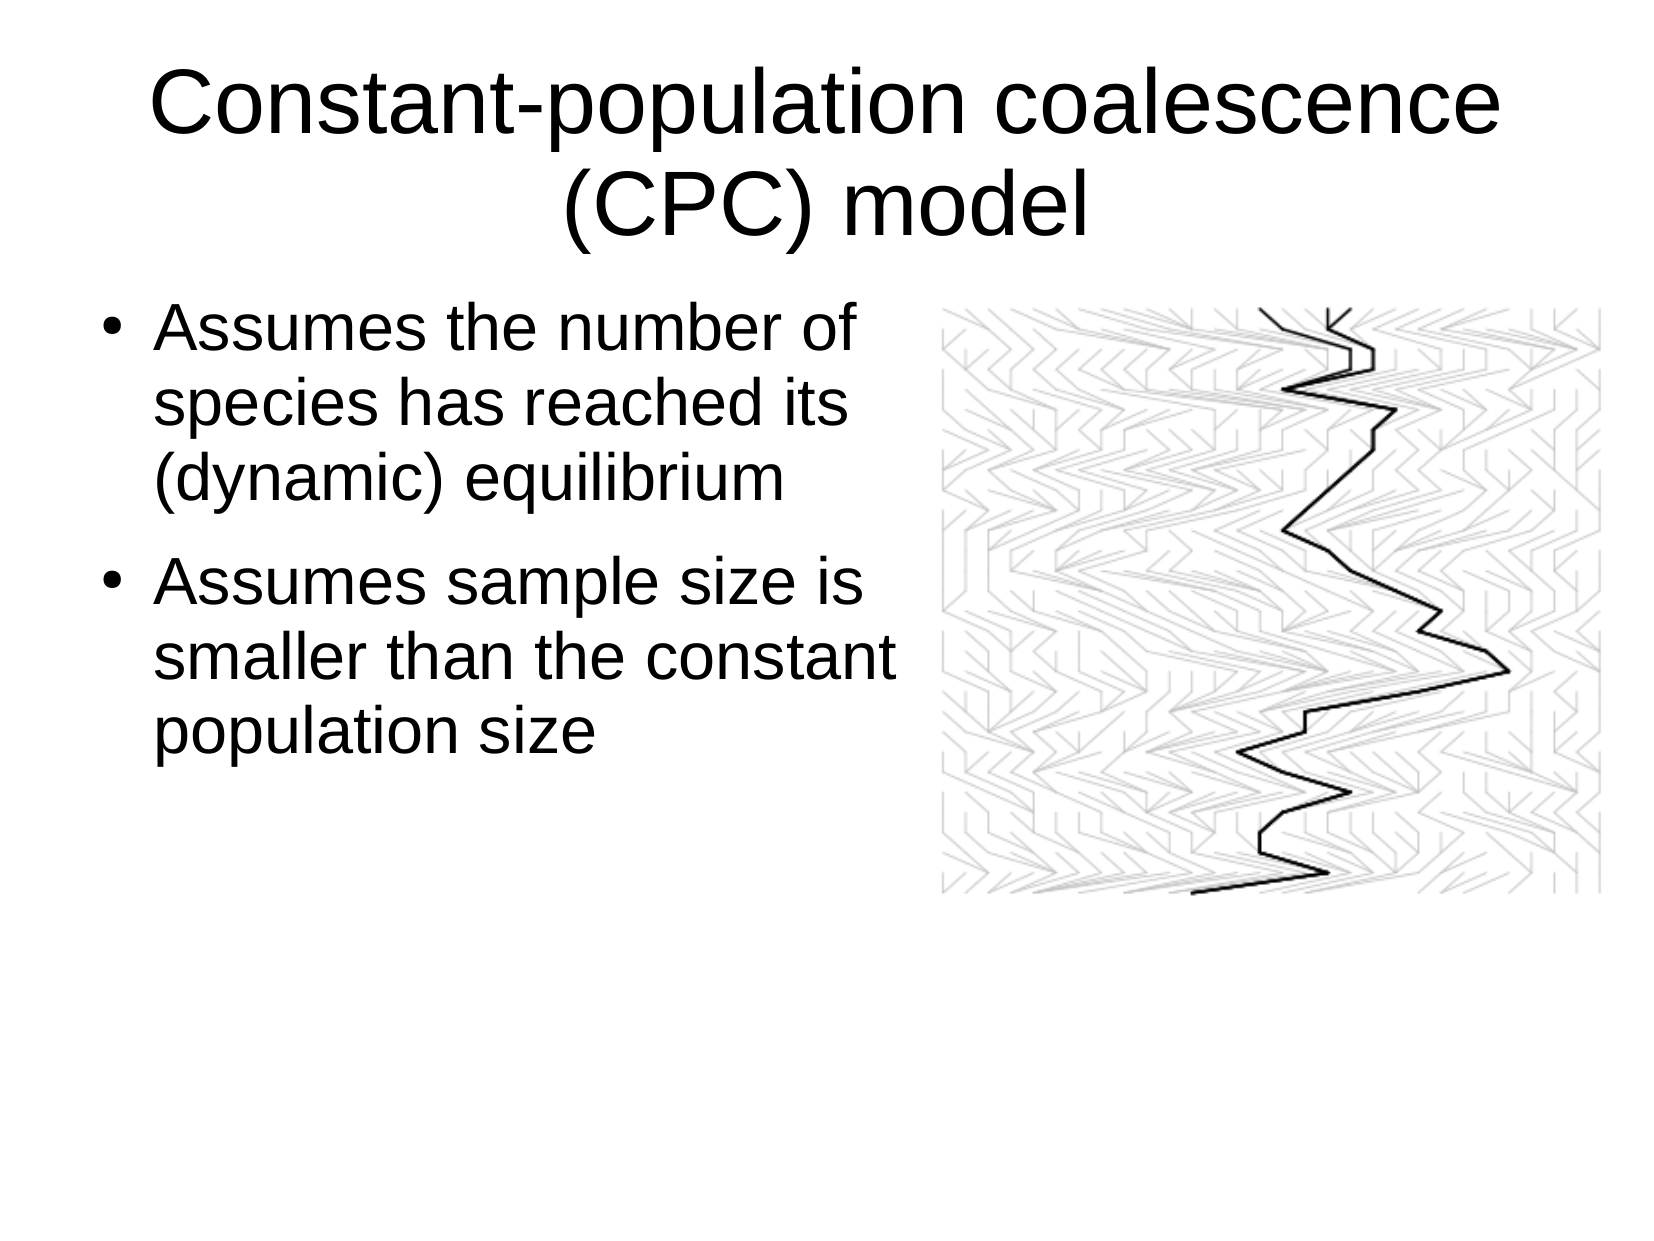

# Constant-population coalescence (CPC) model
Assumes the number of species has reached its (dynamic) equilibrium
Assumes sample size is smaller than the constant population size